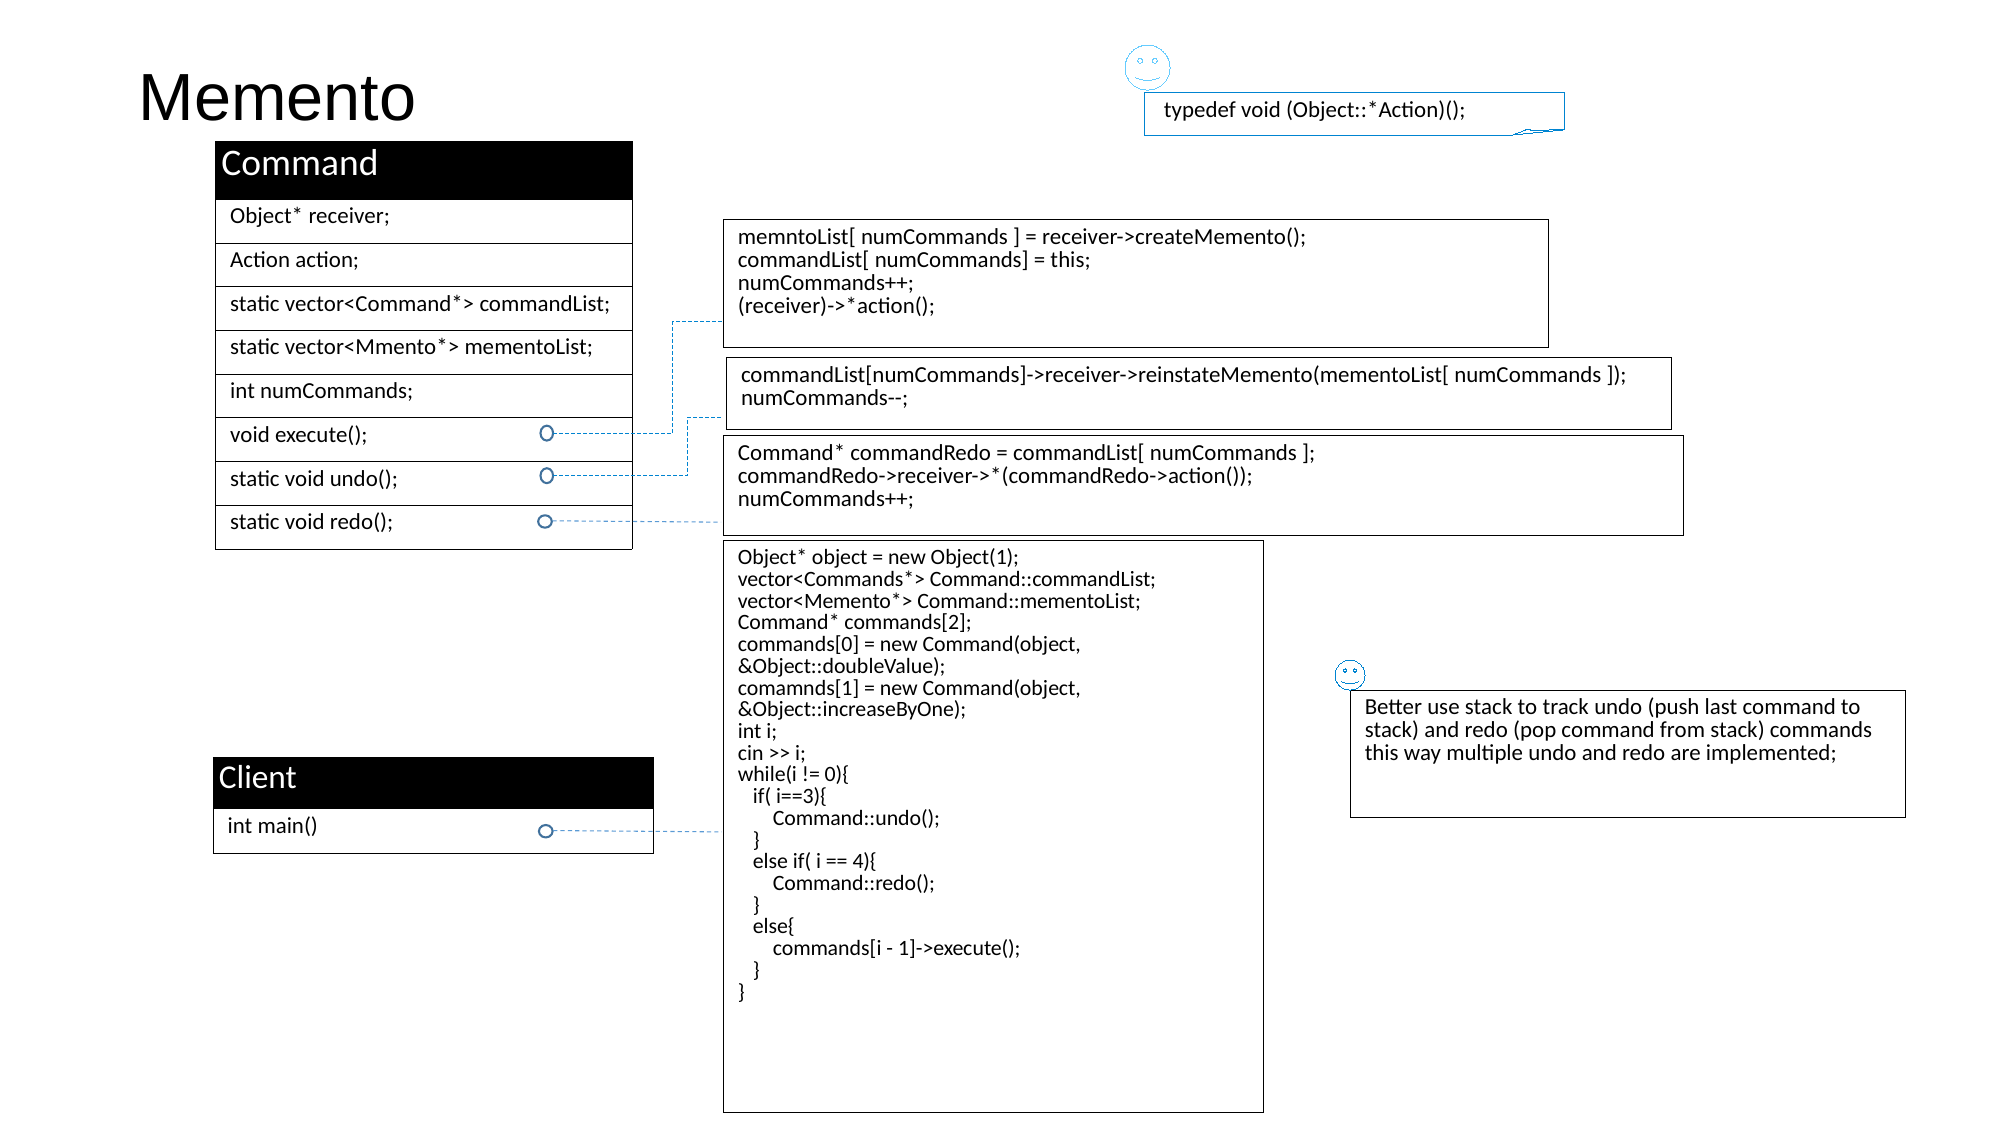

# Memento
typedef void (Object::*Action)();
| Command |
| --- |
| Object\* receiver; |
| Action action; |
| static vector<Command\*> commandList; |
| static vector<Mmento\*> mementoList; |
| int numCommands; |
| void execute(); |
| static void undo(); |
| static void redo(); |
memntoList[ numCommands ] = receiver->createMemento();
commandList[ numCommands] = this;
numCommands++;
(receiver)->*action();
commandList[numCommands]->receiver->reinstateMemento(mementoList[ numCommands ]);
numCommands--;
Command* commandRedo = commandList[ numCommands ];
commandRedo->receiver->*(commandRedo->action());
numCommands++;
Object* object = new Object(1);
vector<Commands*> Command::commandList;
vector<Memento*> Command::mementoList;
Command* commands[2];
commands[0] = new Command(object, &Object::doubleValue);
comamnds[1] = new Command(object, &Object::increaseByOne);
int i;
cin >> i;
while(i != 0){
 if( i==3){
 Command::undo();
 }
 else if( i == 4){
 Command::redo();
 }
 else{
 commands[i - 1]->execute();
 }
}
Better use stack to track undo (push last command to stack) and redo (pop command from stack) commands
this way multiple undo and redo are implemented;
| Client |
| --- |
| int main() |